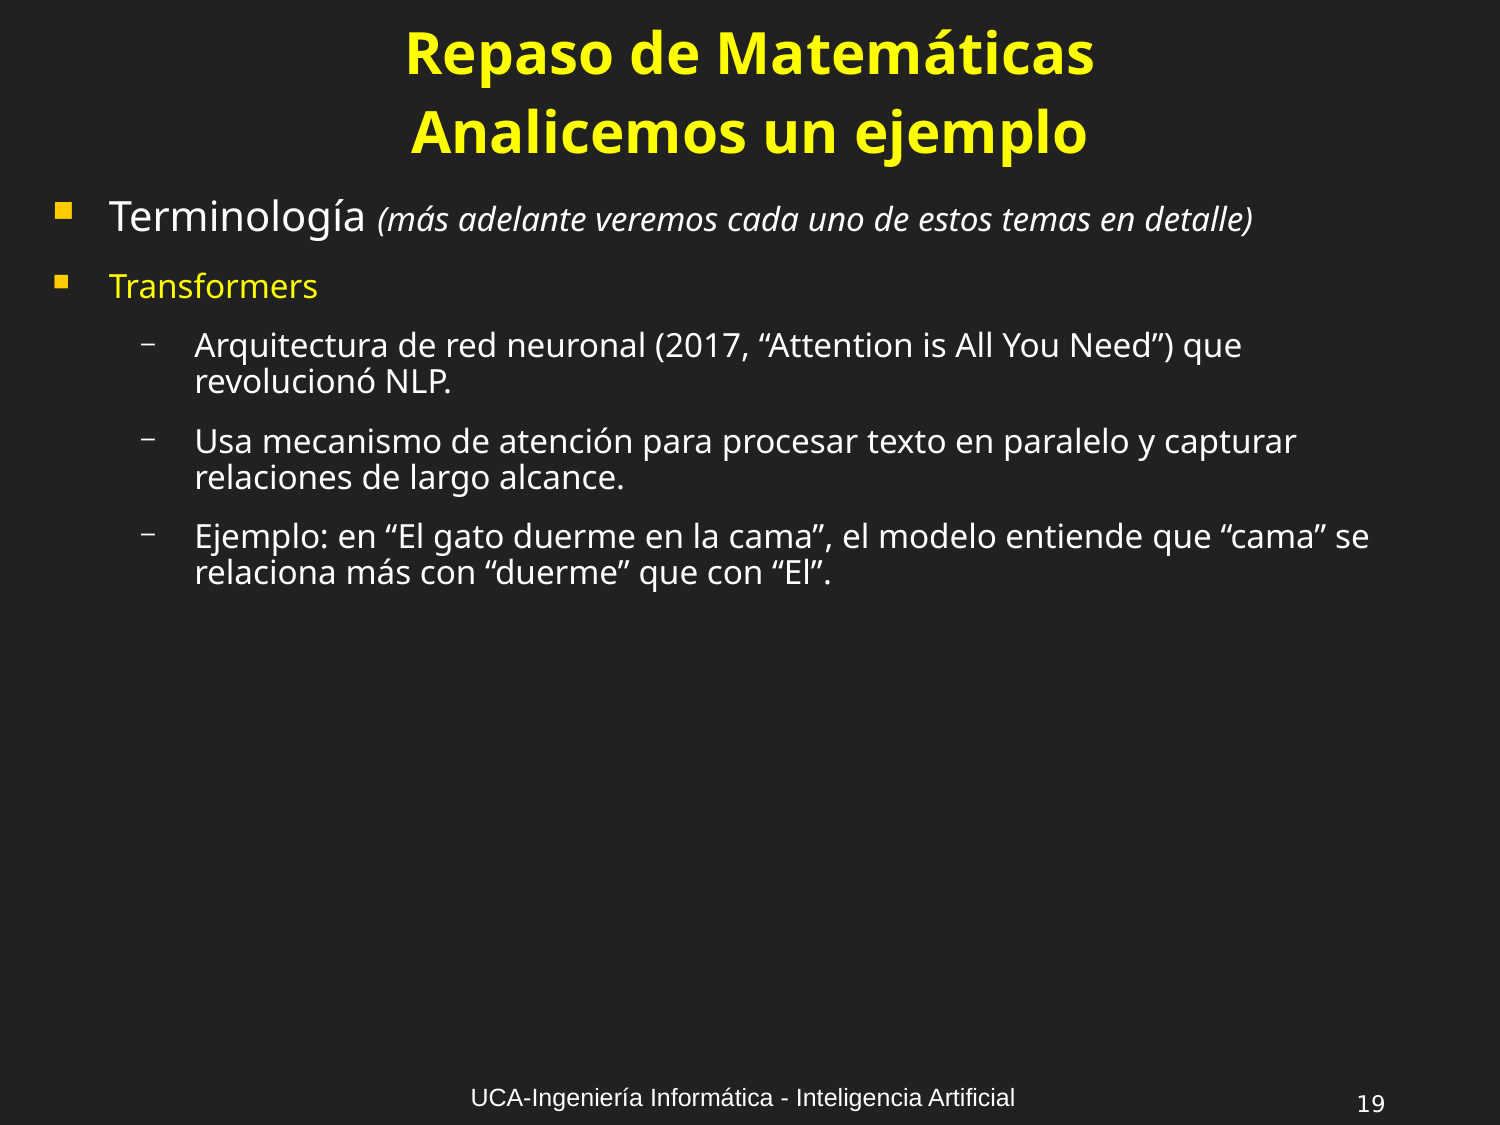

# Repaso de Matemáticas Analicemos un ejemplo
Terminología (más adelante veremos cada uno de estos temas en detalle)
Transformers
Arquitectura de red neuronal (2017, “Attention is All You Need”) que revolucionó NLP.
Usa mecanismo de atención para procesar texto en paralelo y capturar relaciones de largo alcance.
Ejemplo: en “El gato duerme en la cama”, el modelo entiende que “cama” se relaciona más con “duerme” que con “El”.